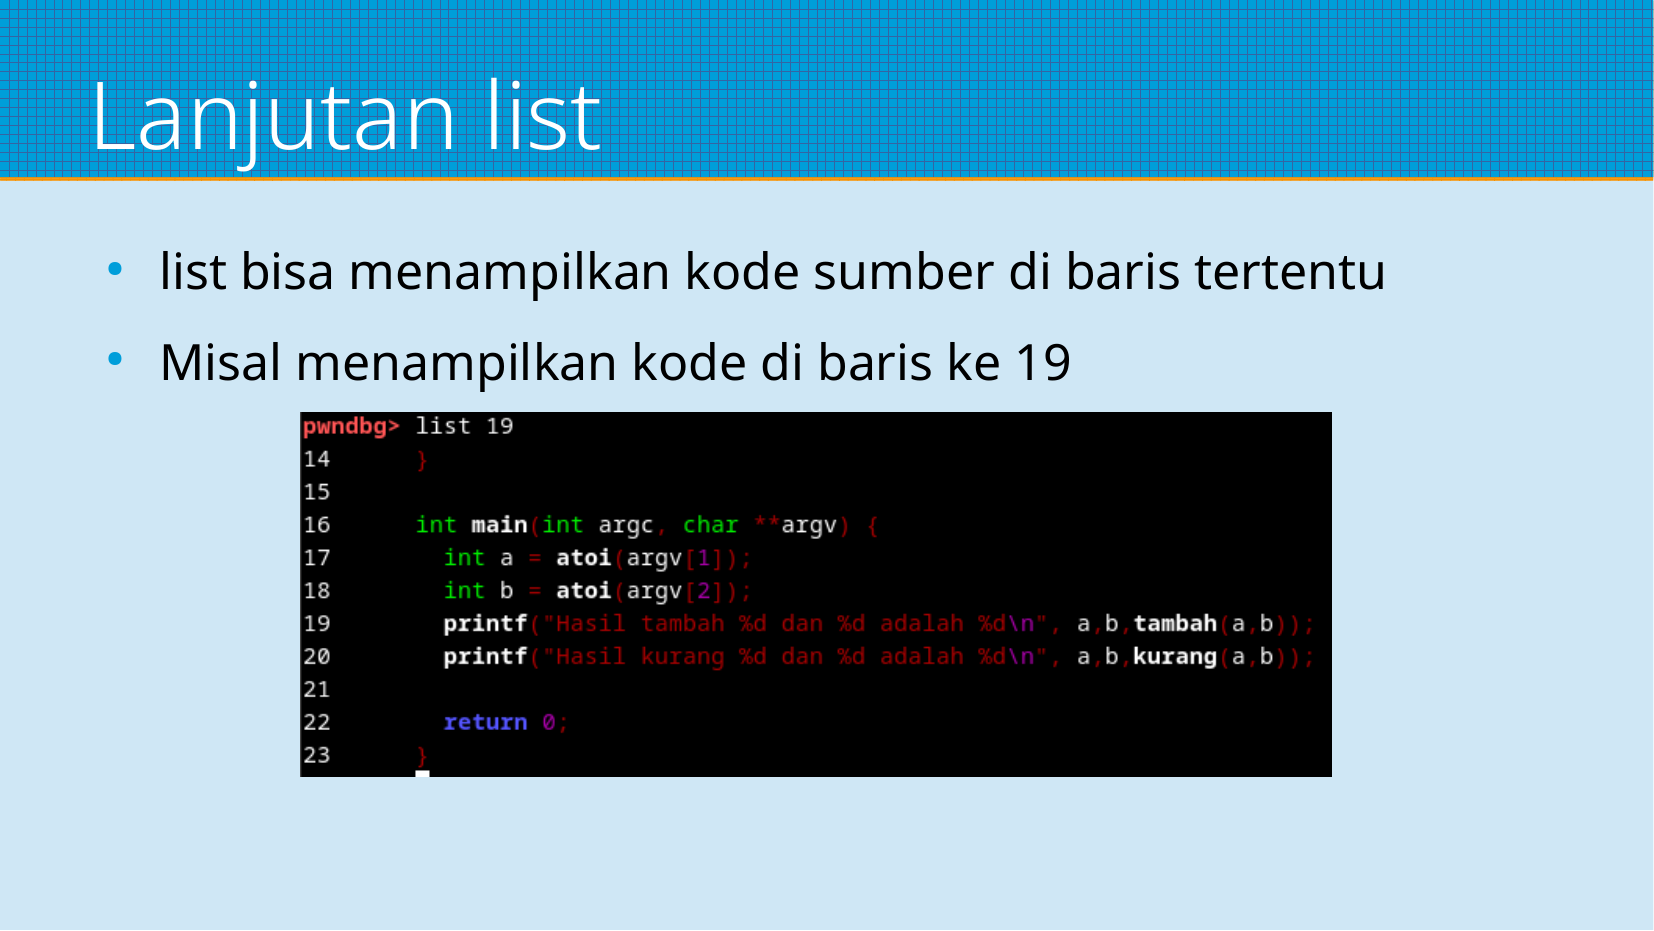

# Lanjutan list
list bisa menampilkan kode sumber di baris tertentu
Misal menampilkan kode di baris ke 19